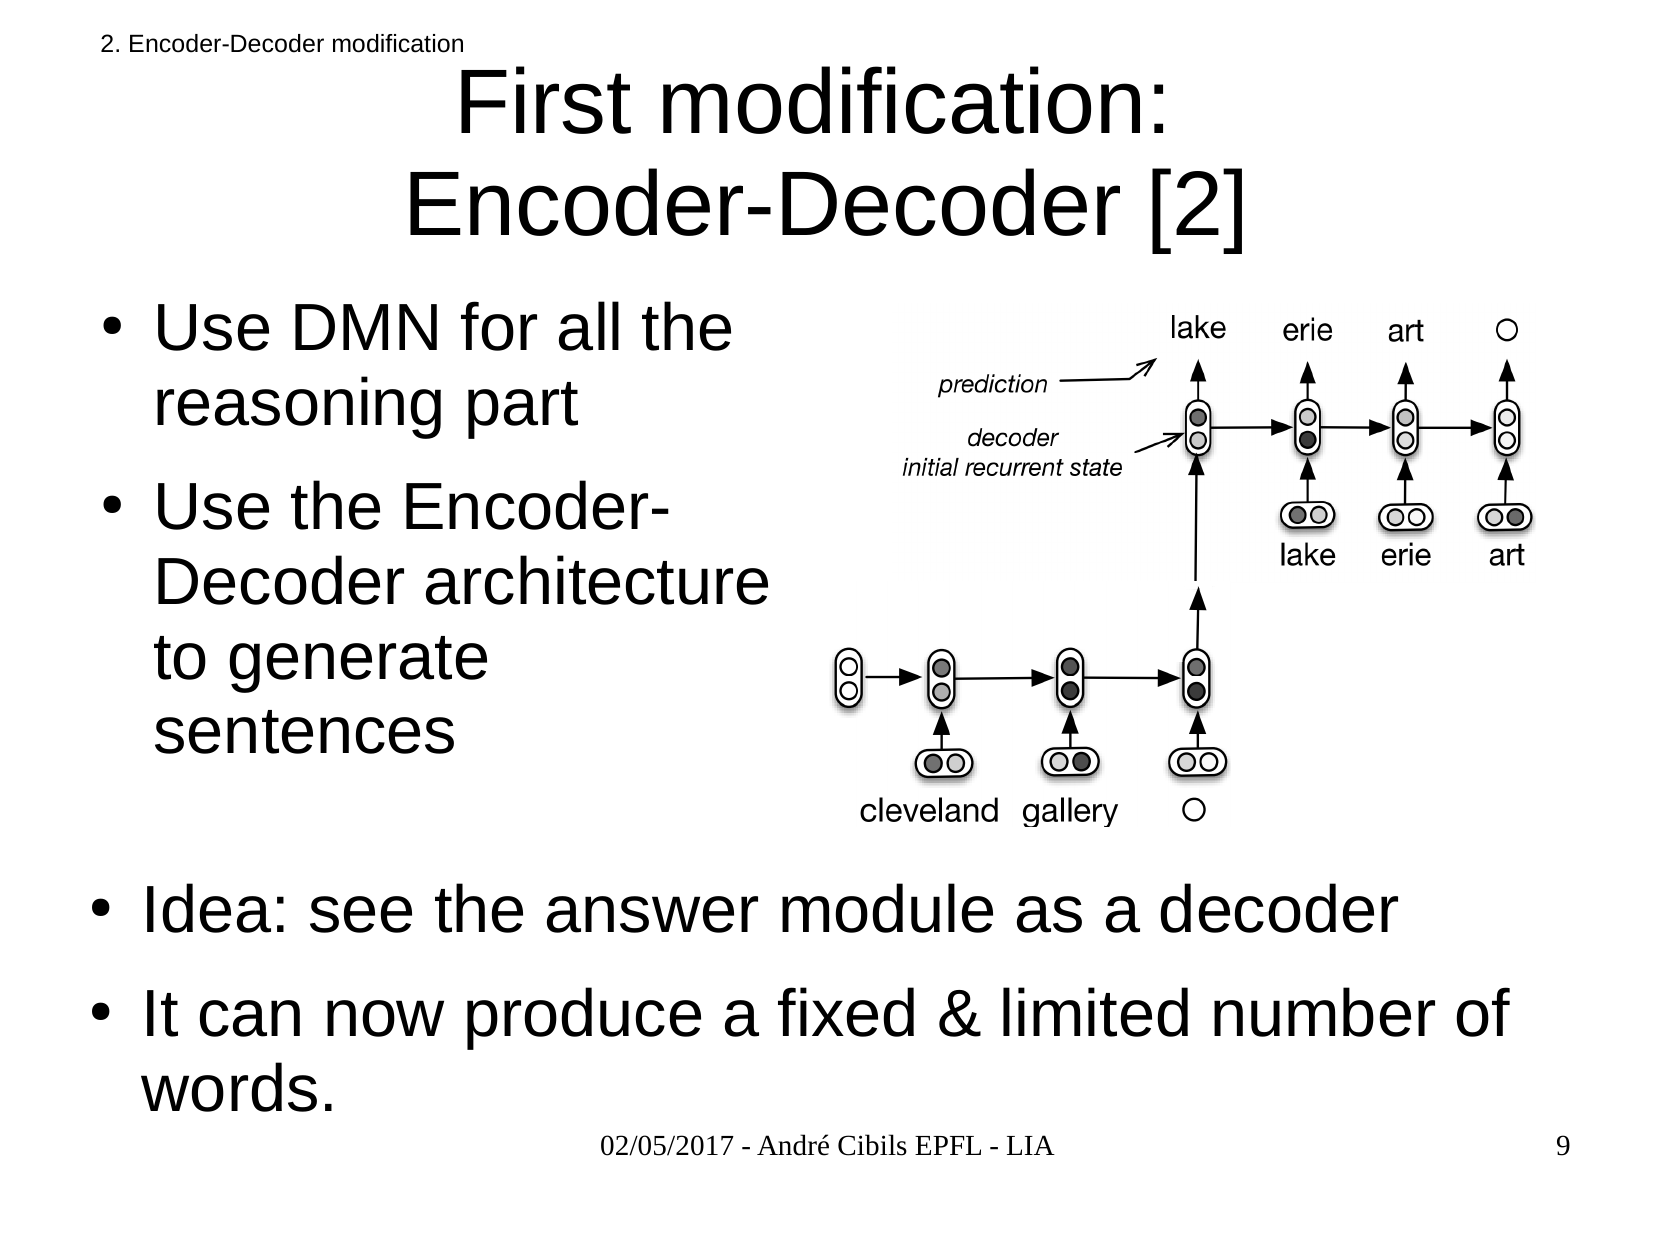

2. Encoder-Decoder modification
# First modification: Encoder-Decoder [2]
Use DMN for all the reasoning part
Use the Encoder-Decoder architecture to generate sentences
Idea: see the answer module as a decoder
It can now produce a fixed & limited number of words.
02/05/2017 - André Cibils EPFL - LIA
9